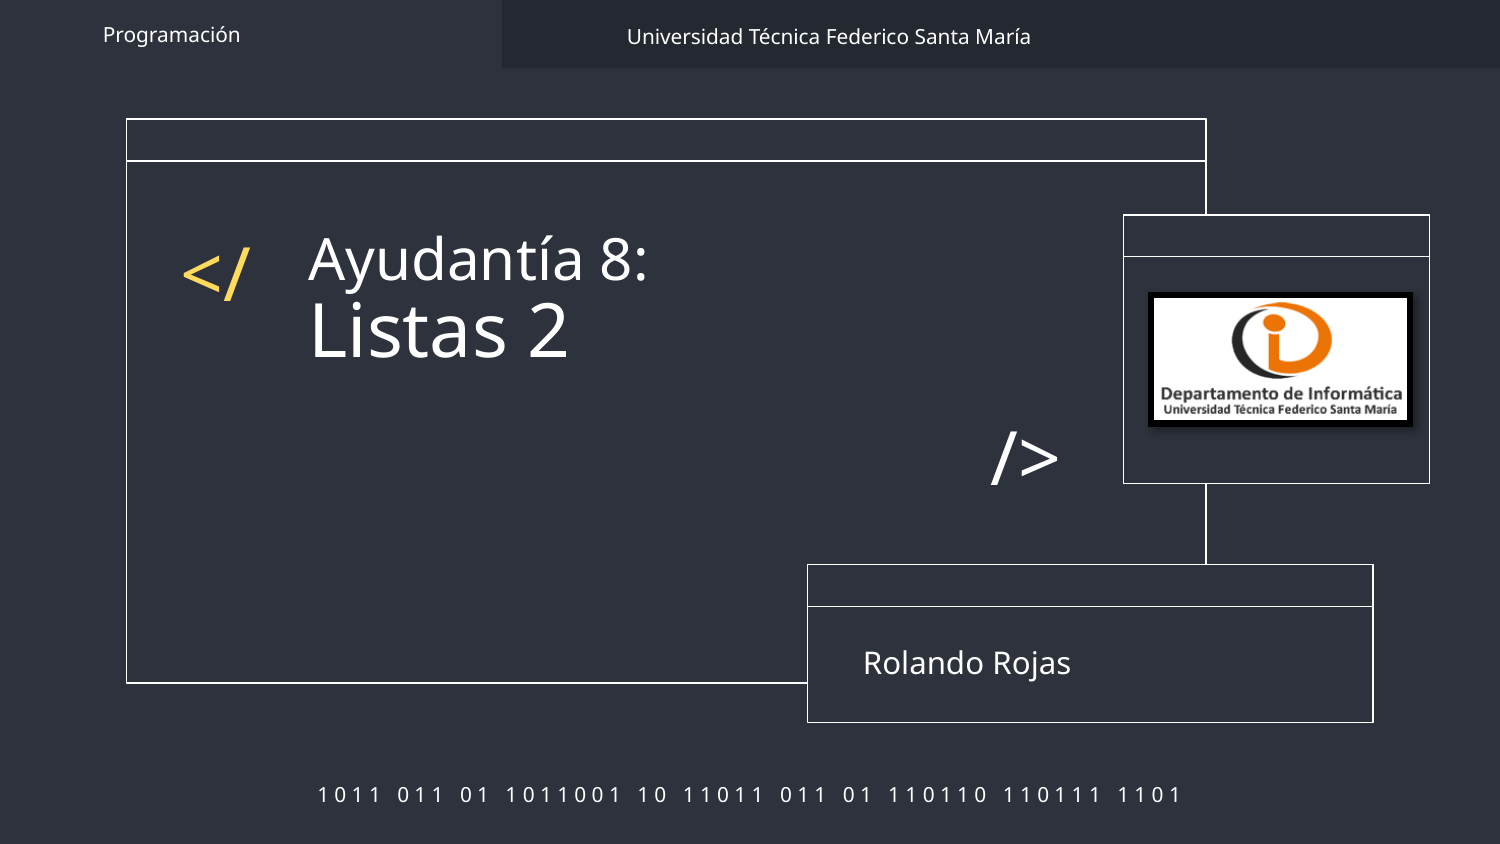

Programación
Universidad Técnica Federico Santa María
# Ayudantía 8: Listas 2
</
} /> [
/>
Rolando Rojas